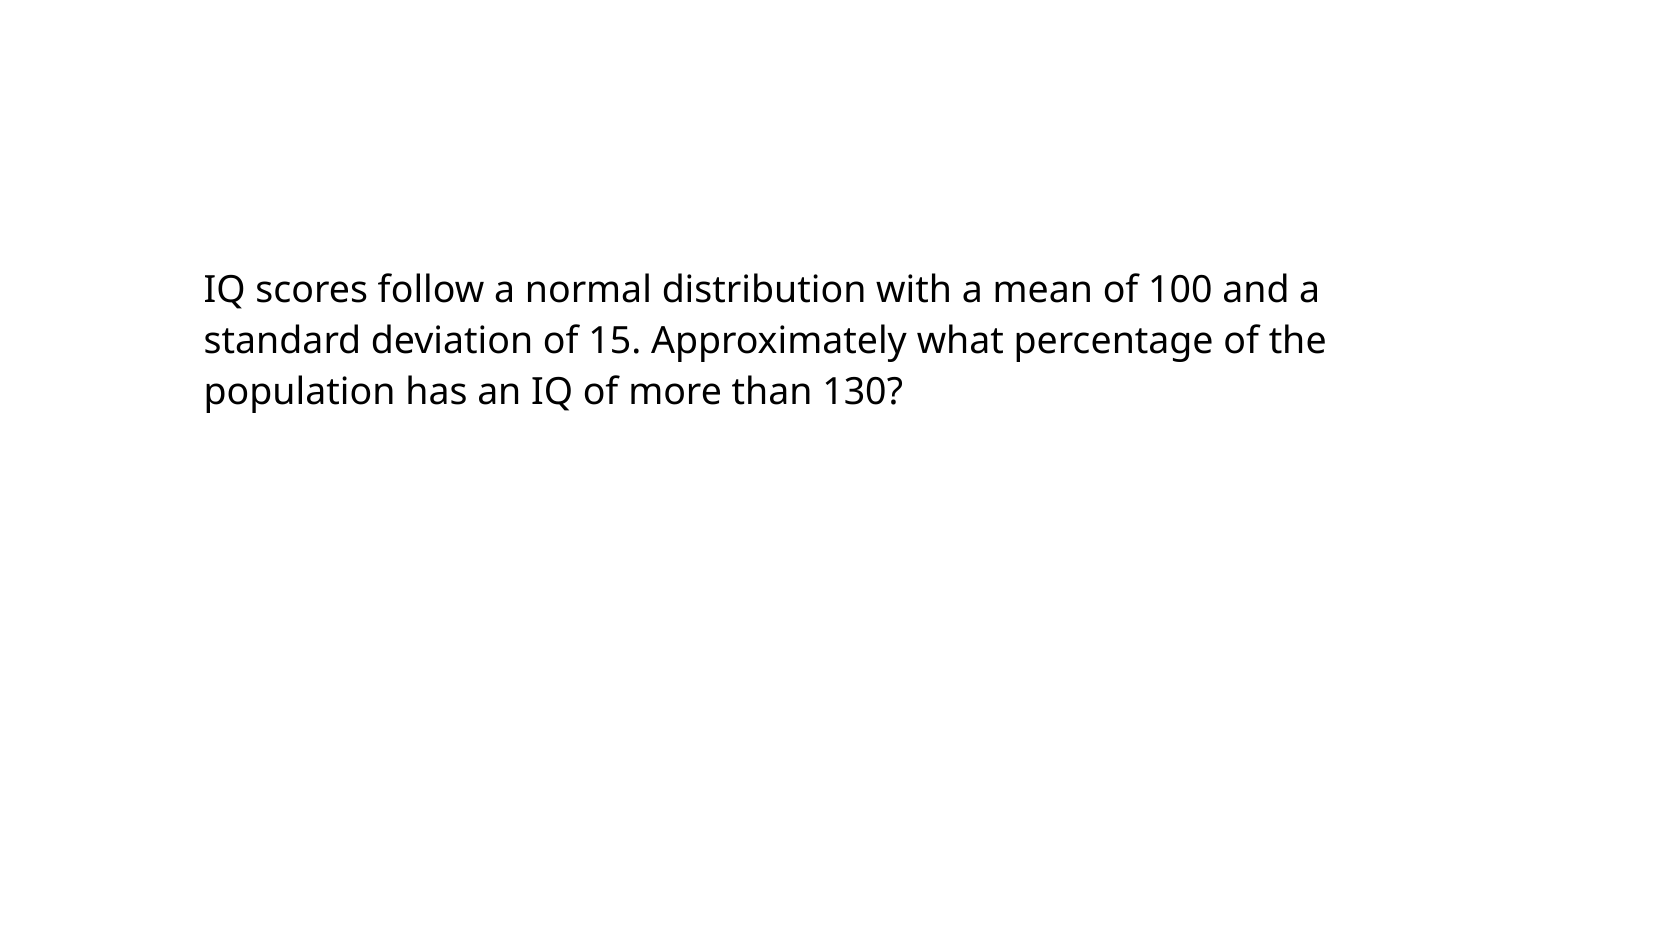

IQ scores follow a normal distribution with a mean of 100 and a standard deviation of 15. Approximately what percentage of the population has an IQ of more than 130?